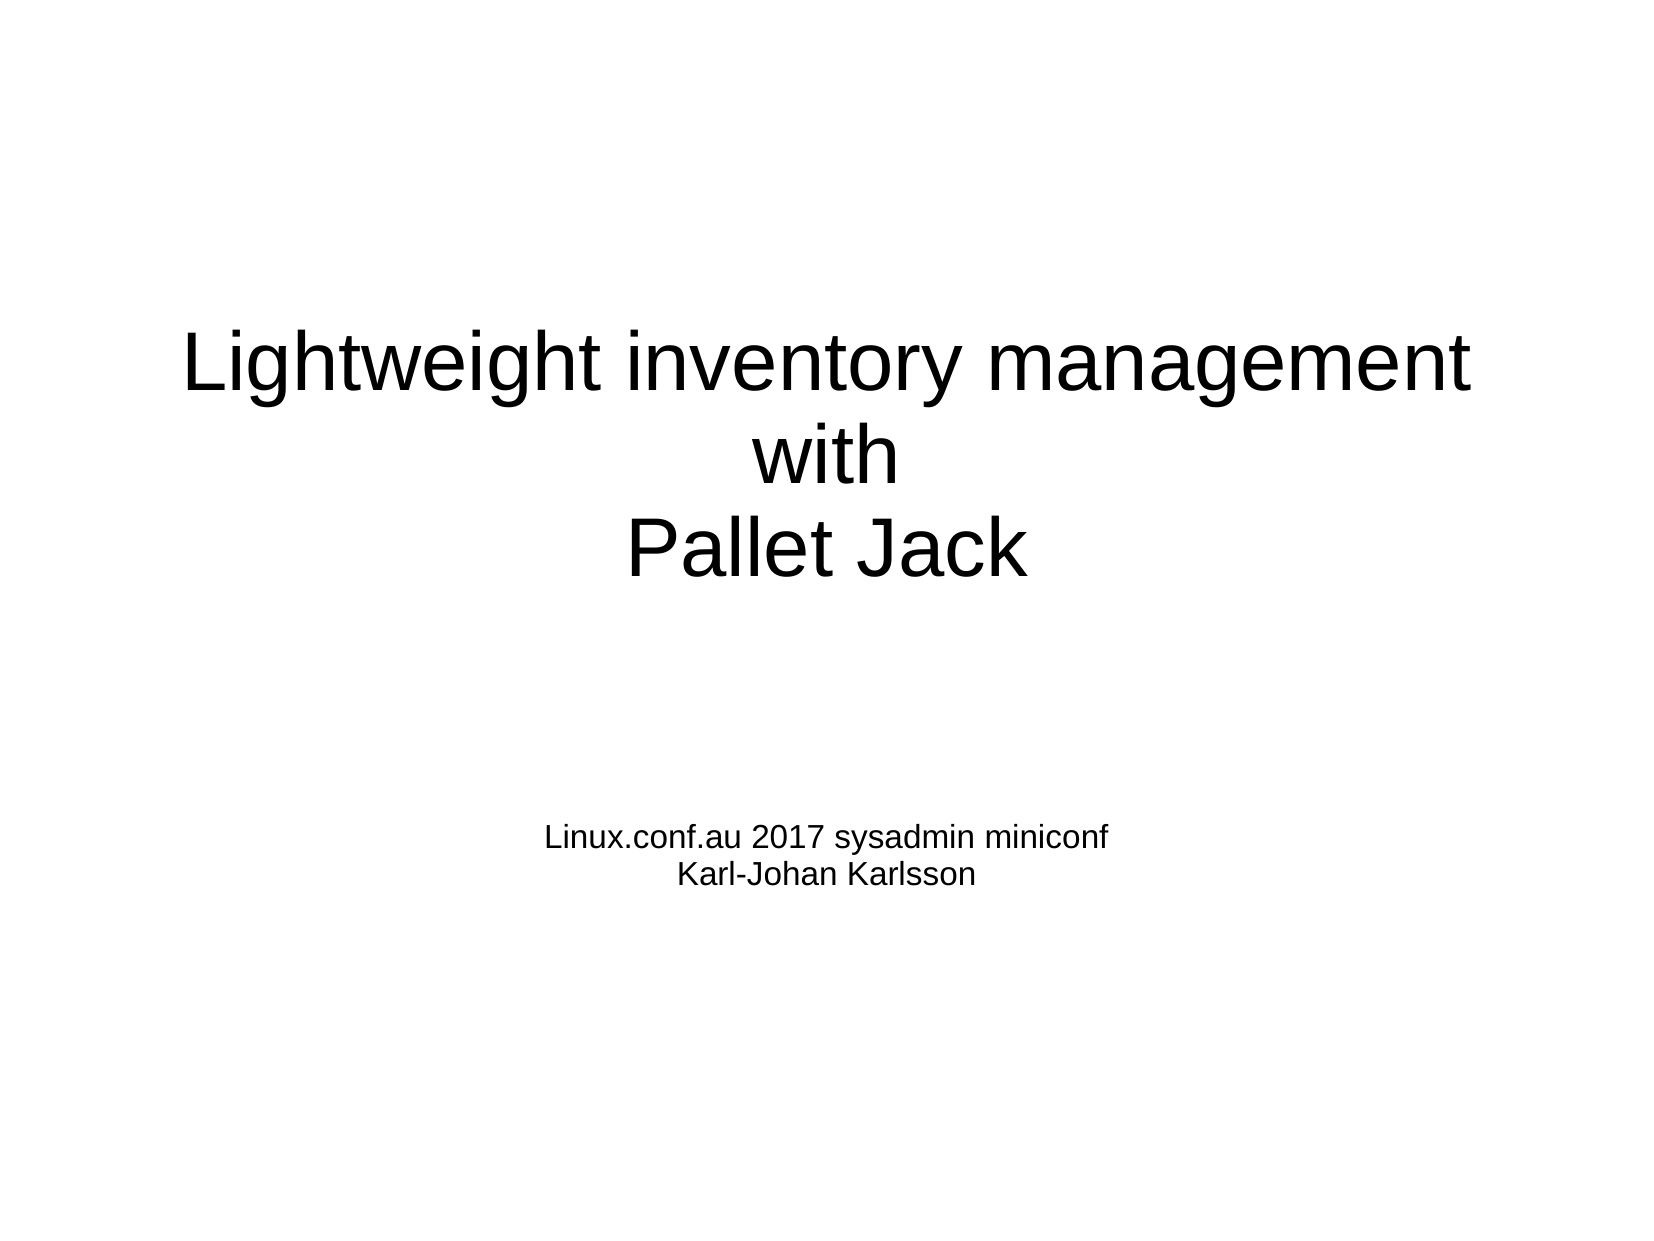

# Lightweight inventory management
with
Pallet Jack
Linux.conf.au 2017 sysadmin miniconf
Karl-Johan Karlsson